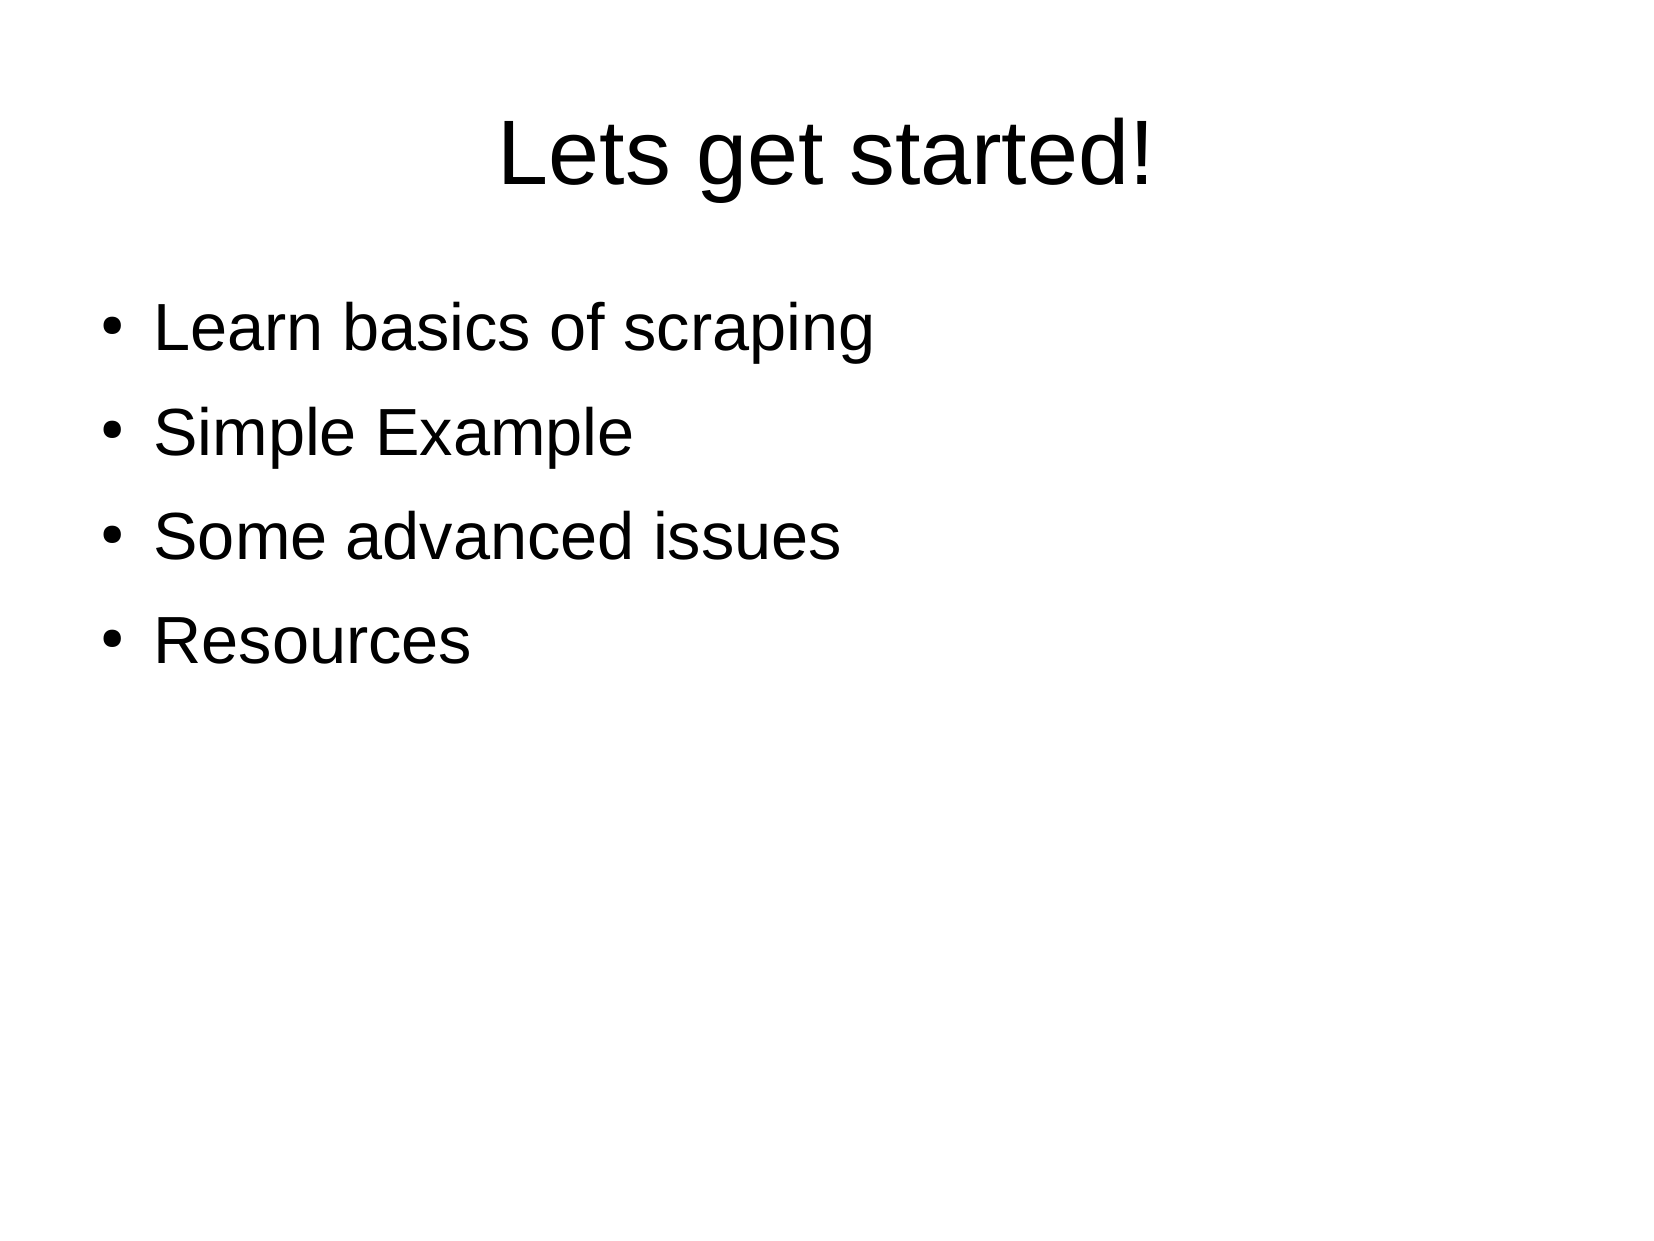

# Lets get started!
Learn basics of scraping
Simple Example
Some advanced issues
Resources